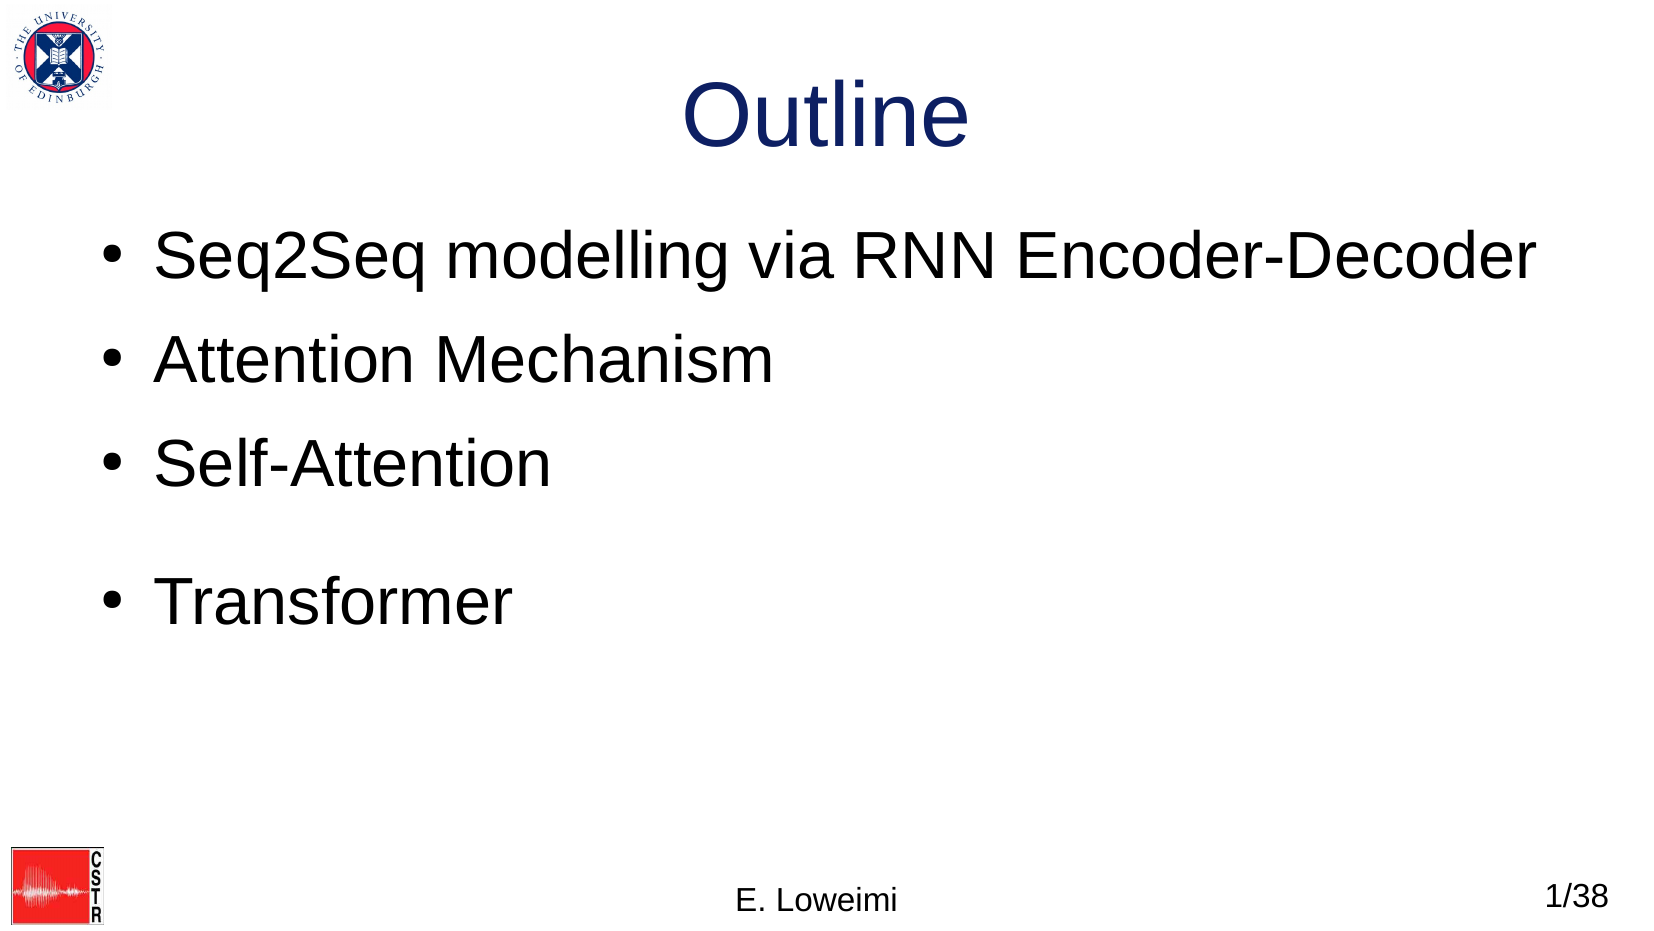

# Outline
Seq2Seq modelling via RNN Encoder-Decoder
Attention Mechanism
Self-Attention
Transformer
 1/38
E. Loweimi